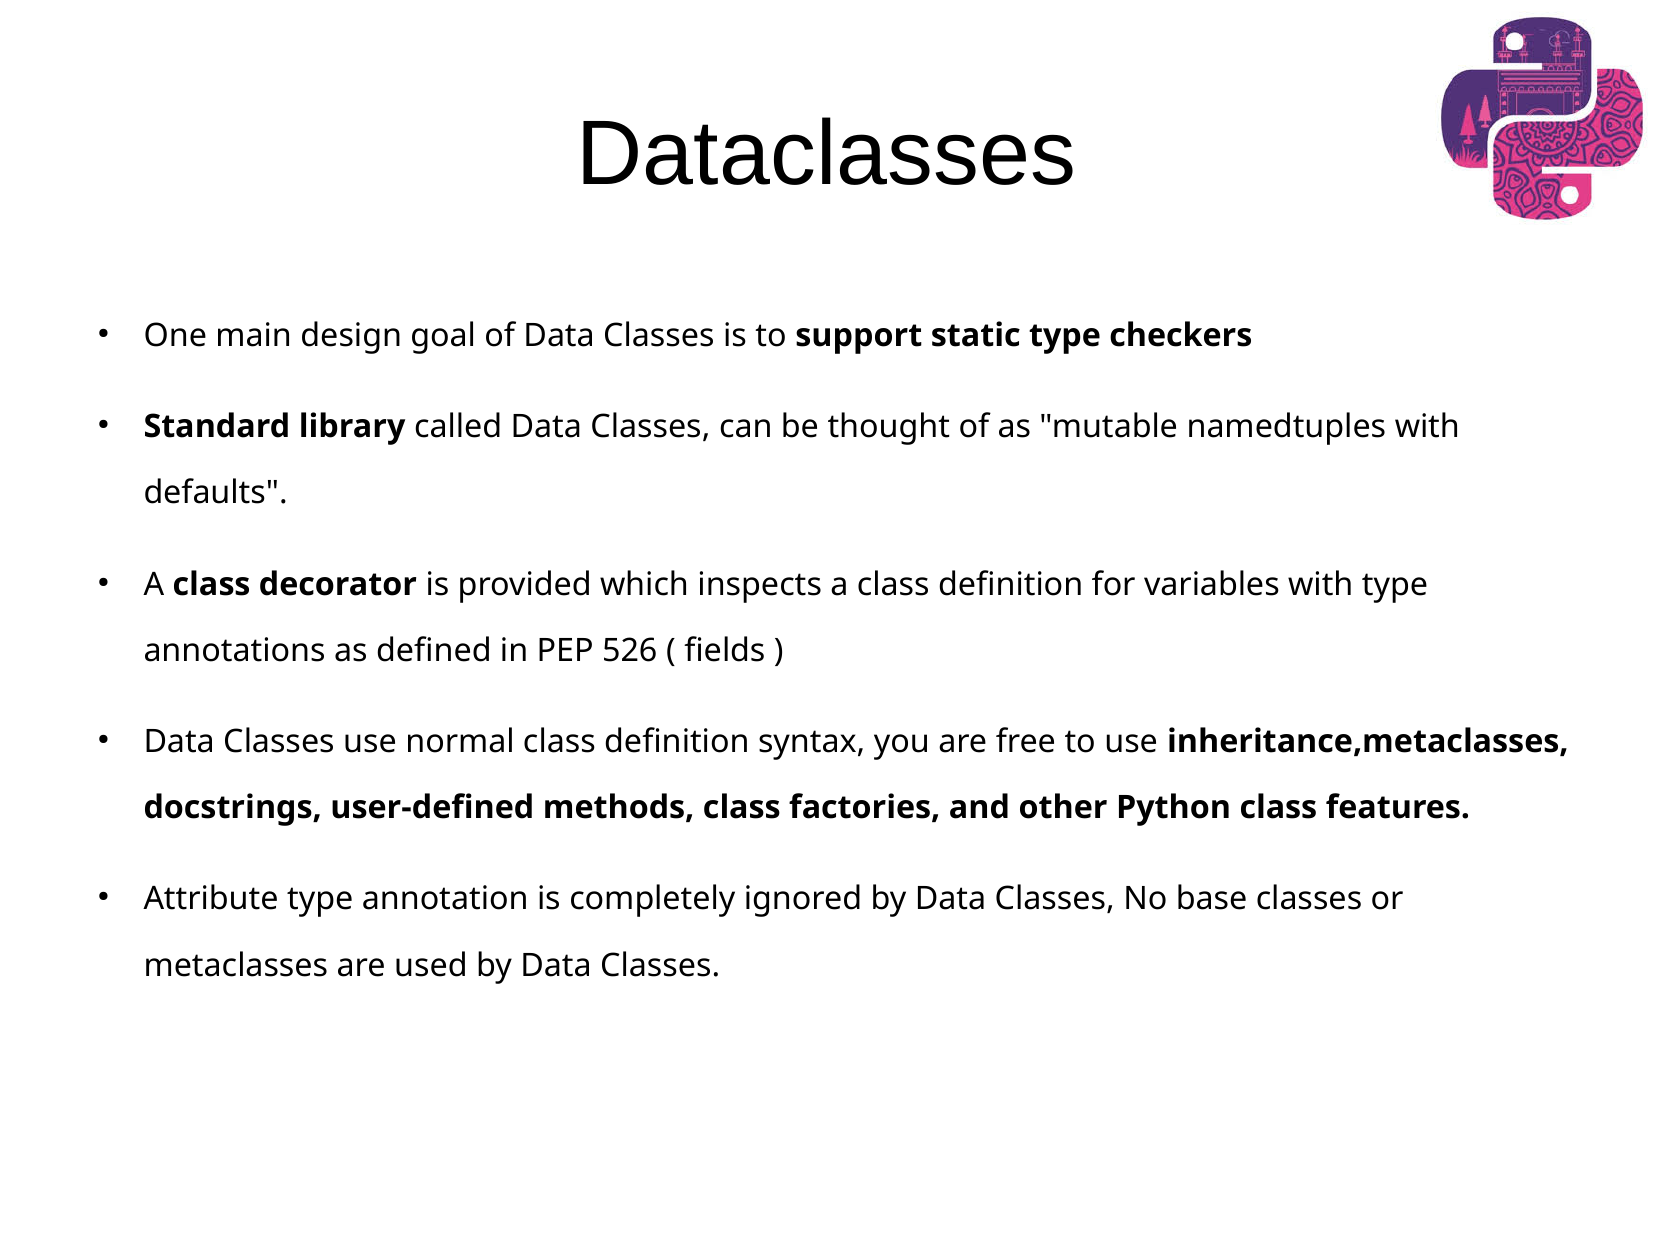

# Dataclasses
One main design goal of Data Classes is to support static type checkers
Standard library called Data Classes, can be thought of as "mutable namedtuples with defaults".
A class decorator is provided which inspects a class definition for variables with type annotations as defined in PEP 526 ( fields )
Data Classes use normal class definition syntax, you are free to use inheritance,metaclasses, docstrings, user-defined methods, class factories, and other Python class features.
Attribute type annotation is completely ignored by Data Classes, No base classes or metaclasses are used by Data Classes.